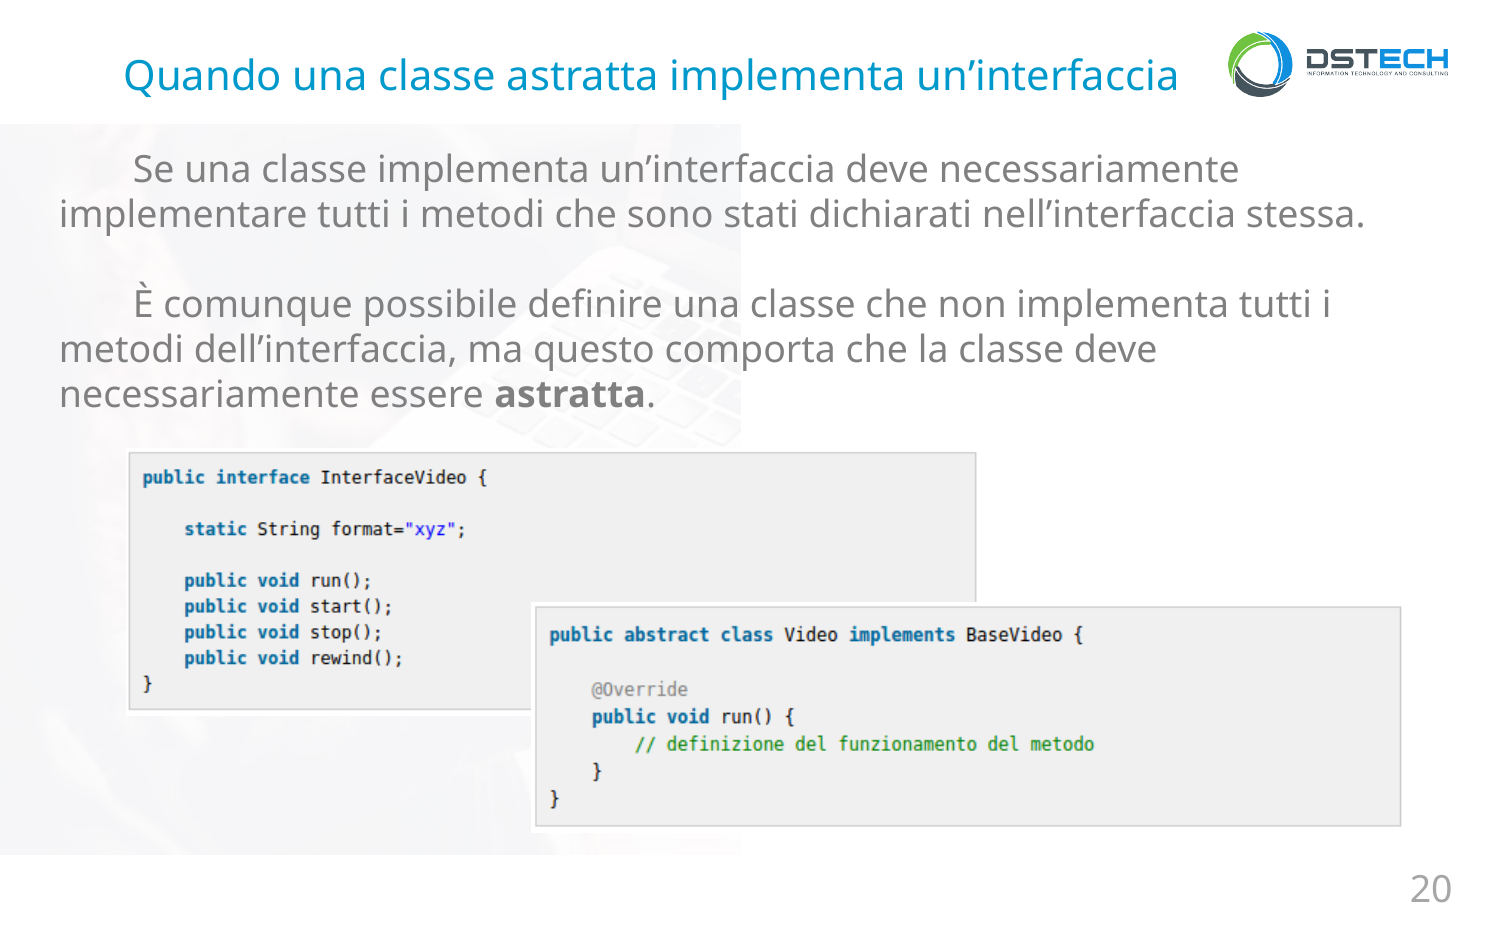

Quando una classe astratta implementa un’interfaccia
	Se una classe implementa un’interfaccia deve necessariamente implementare tutti i metodi che sono stati dichiarati nell’interfaccia stessa.
	È comunque possibile definire una classe che non implementa tutti i metodi dell’interfaccia, ma questo comporta che la classe deve necessariamente essere astratta.
20